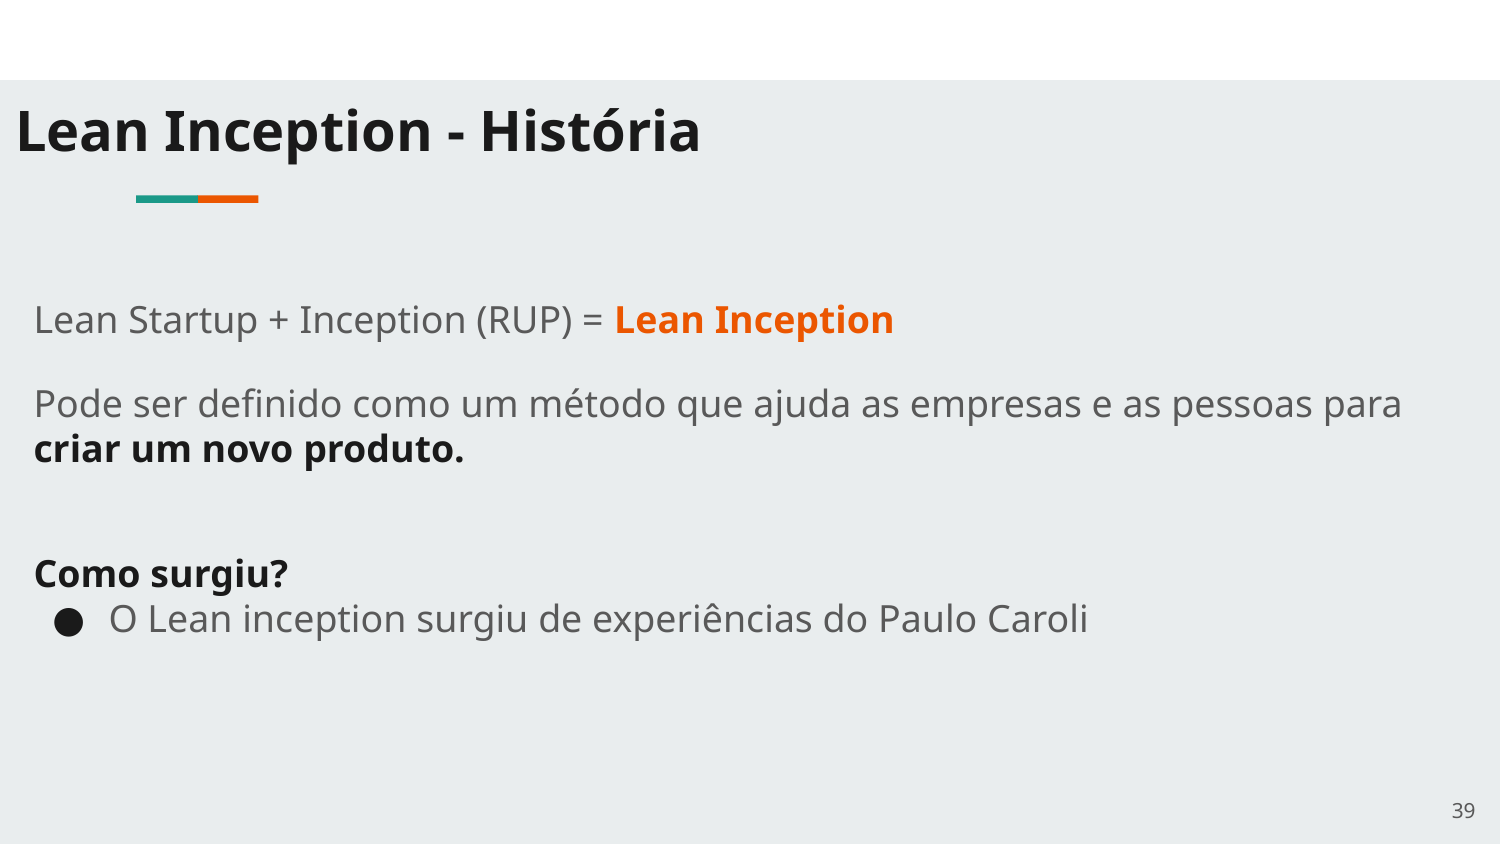

# Lean Inception - História
Lean Startup + Inception (RUP) = Lean Inception
Pode ser definido como um método que ajuda as empresas e as pessoas para criar um novo produto.
Como surgiu?
O Lean inception surgiu de experiências do Paulo Caroli